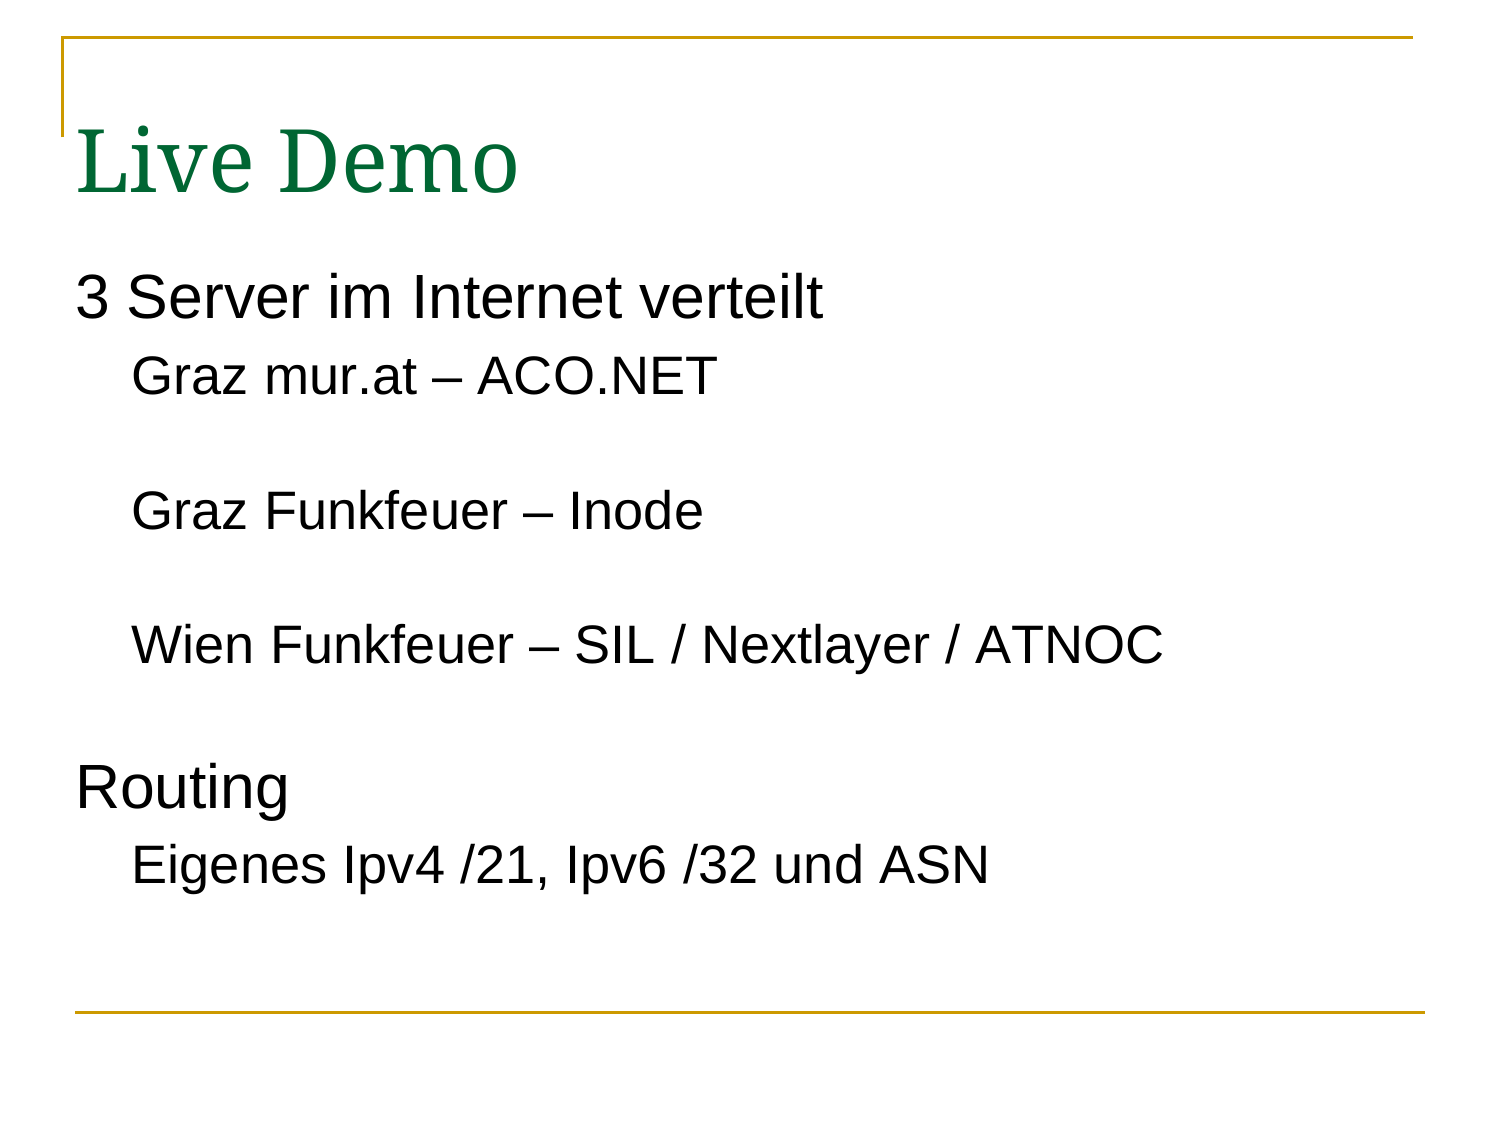

# Live Demo
3 Server im Internet verteilt
Graz mur.at – ACO.NET
Graz Funkfeuer – Inode
Wien Funkfeuer – SIL / Nextlayer / ATNOC
Routing
Eigenes Ipv4 /21, Ipv6 /32 und ASN